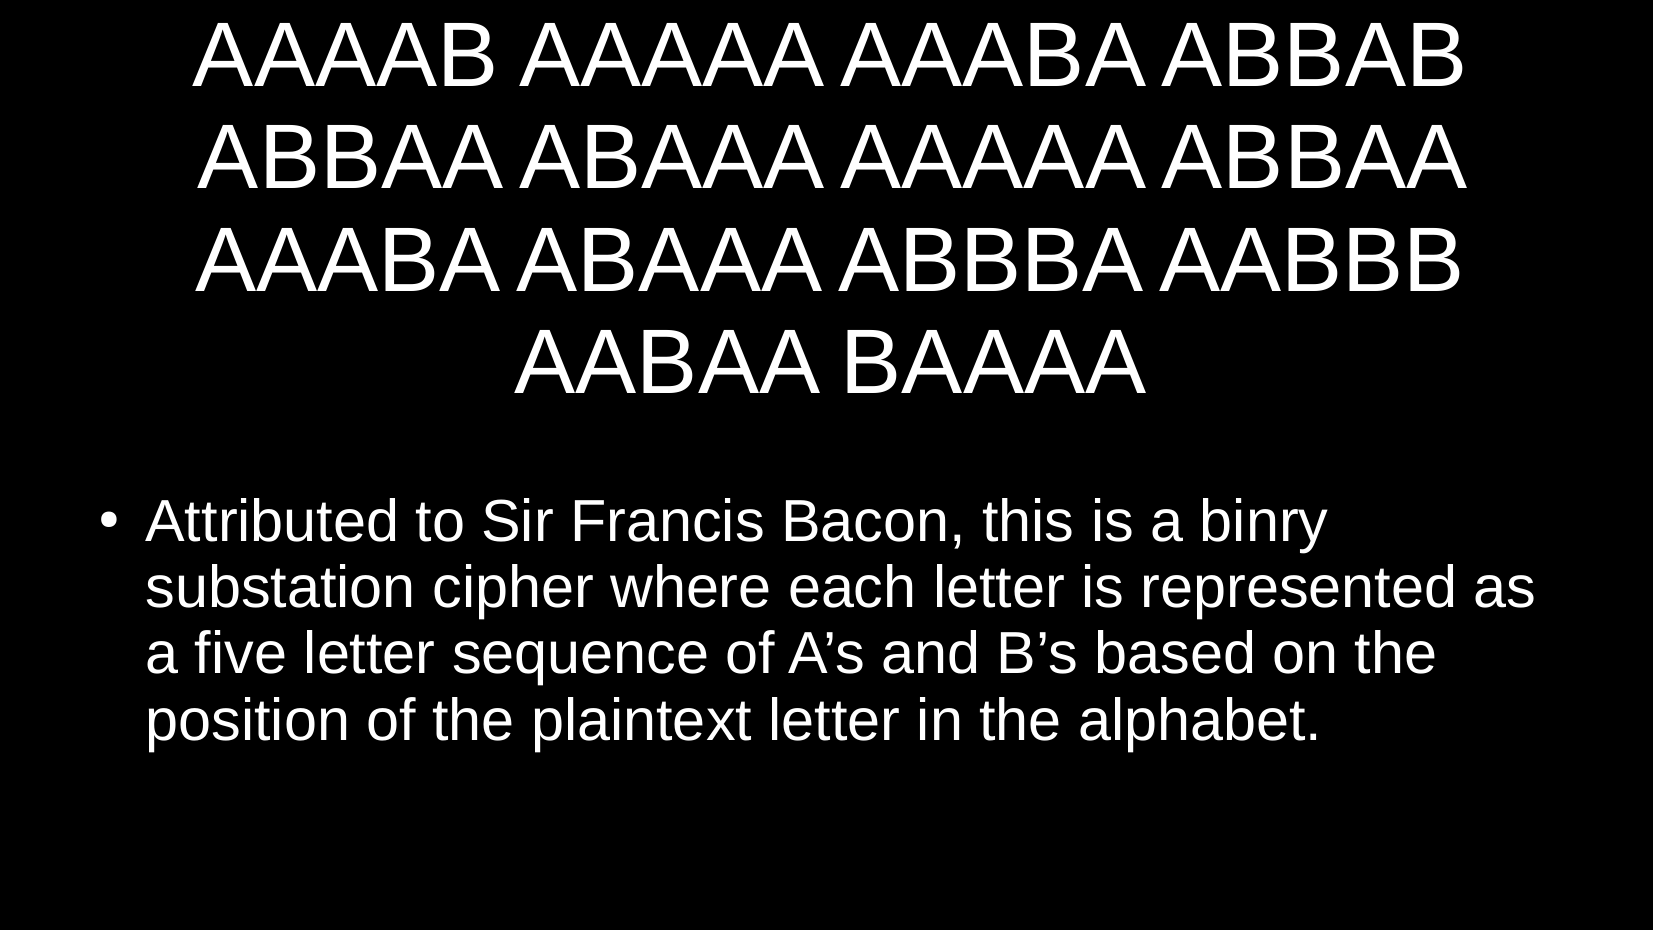

# AAAAB AAAAA AAABA ABBAB ABBAA ABAAA AAAAA ABBAA AAABA ABAAA ABBBA AABBB AABAA BAAAA
Attributed to Sir Francis Bacon, this is a binry substation cipher where each letter is represented as a five letter sequence of A’s and B’s based on the position of the plaintext letter in the alphabet.